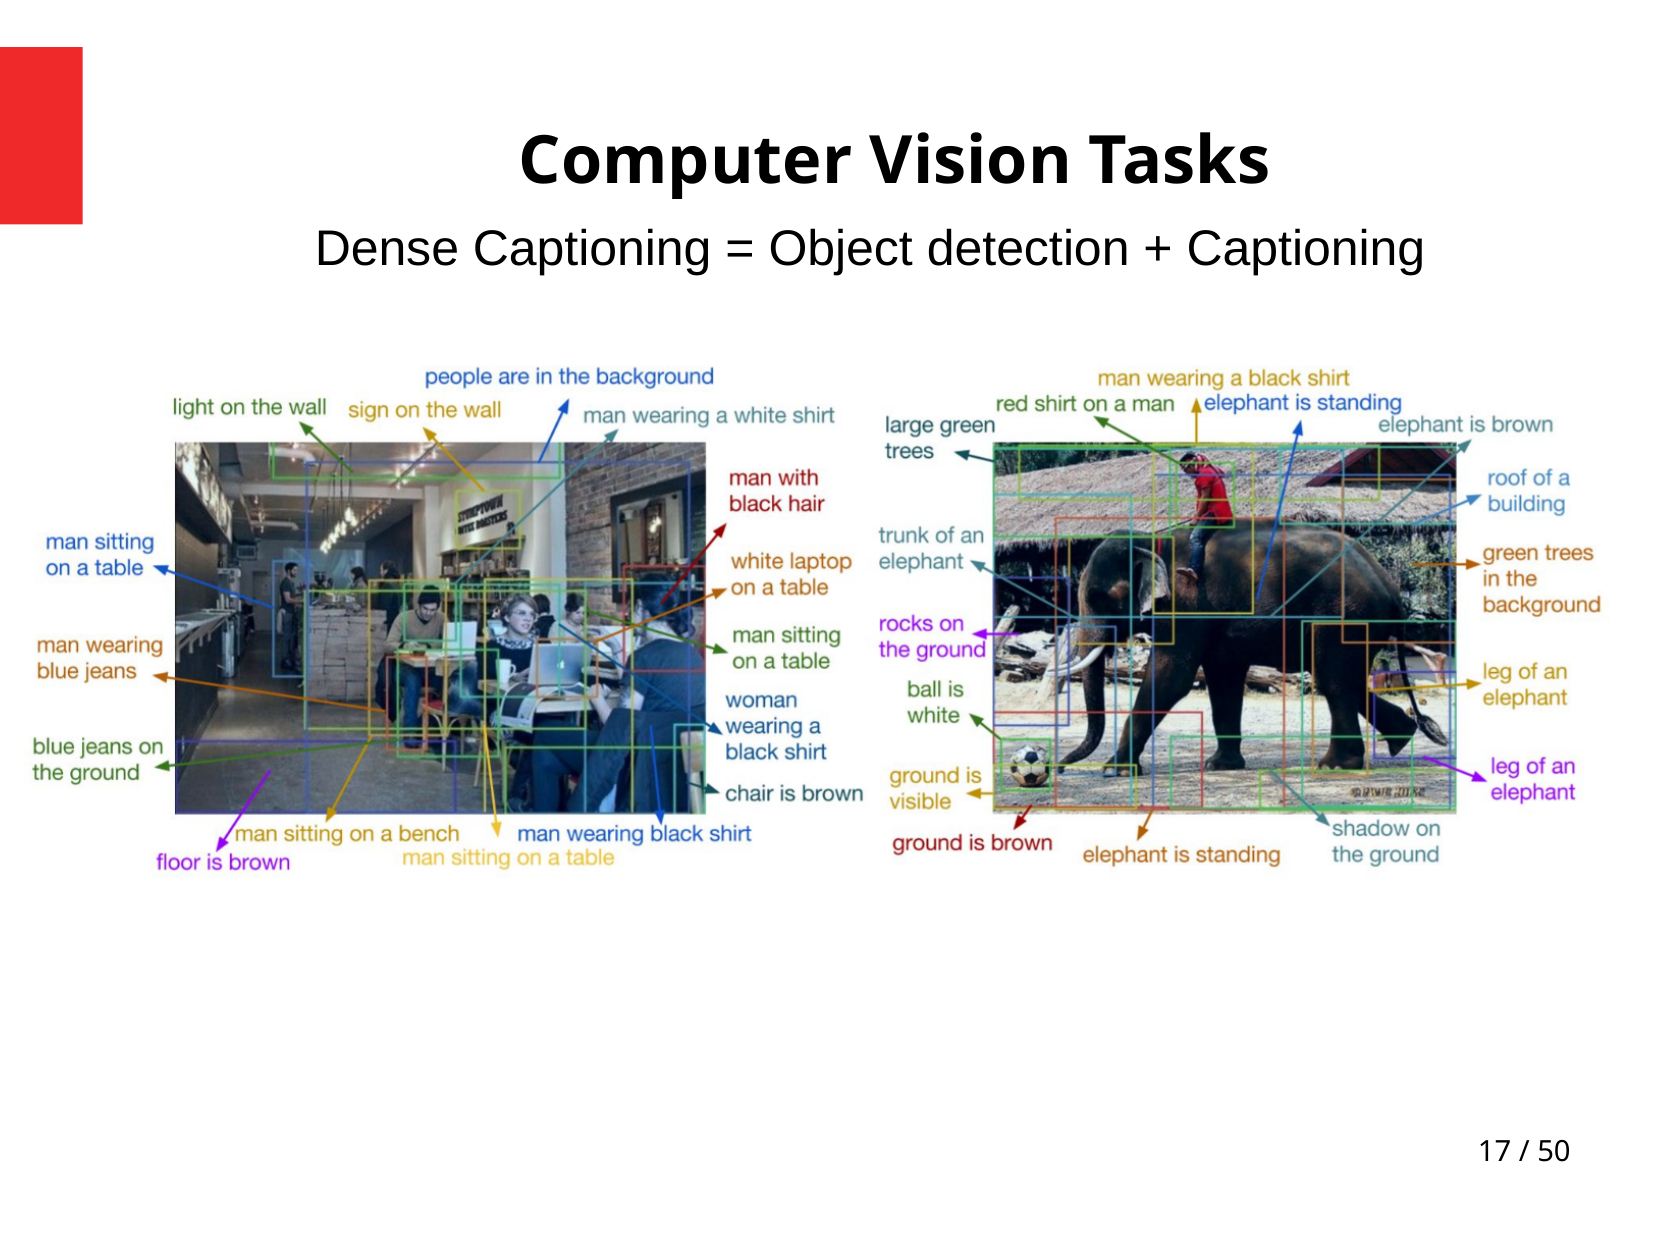

Computer Vision Tasks
Dense Captioning = Object detection + Captioning
17